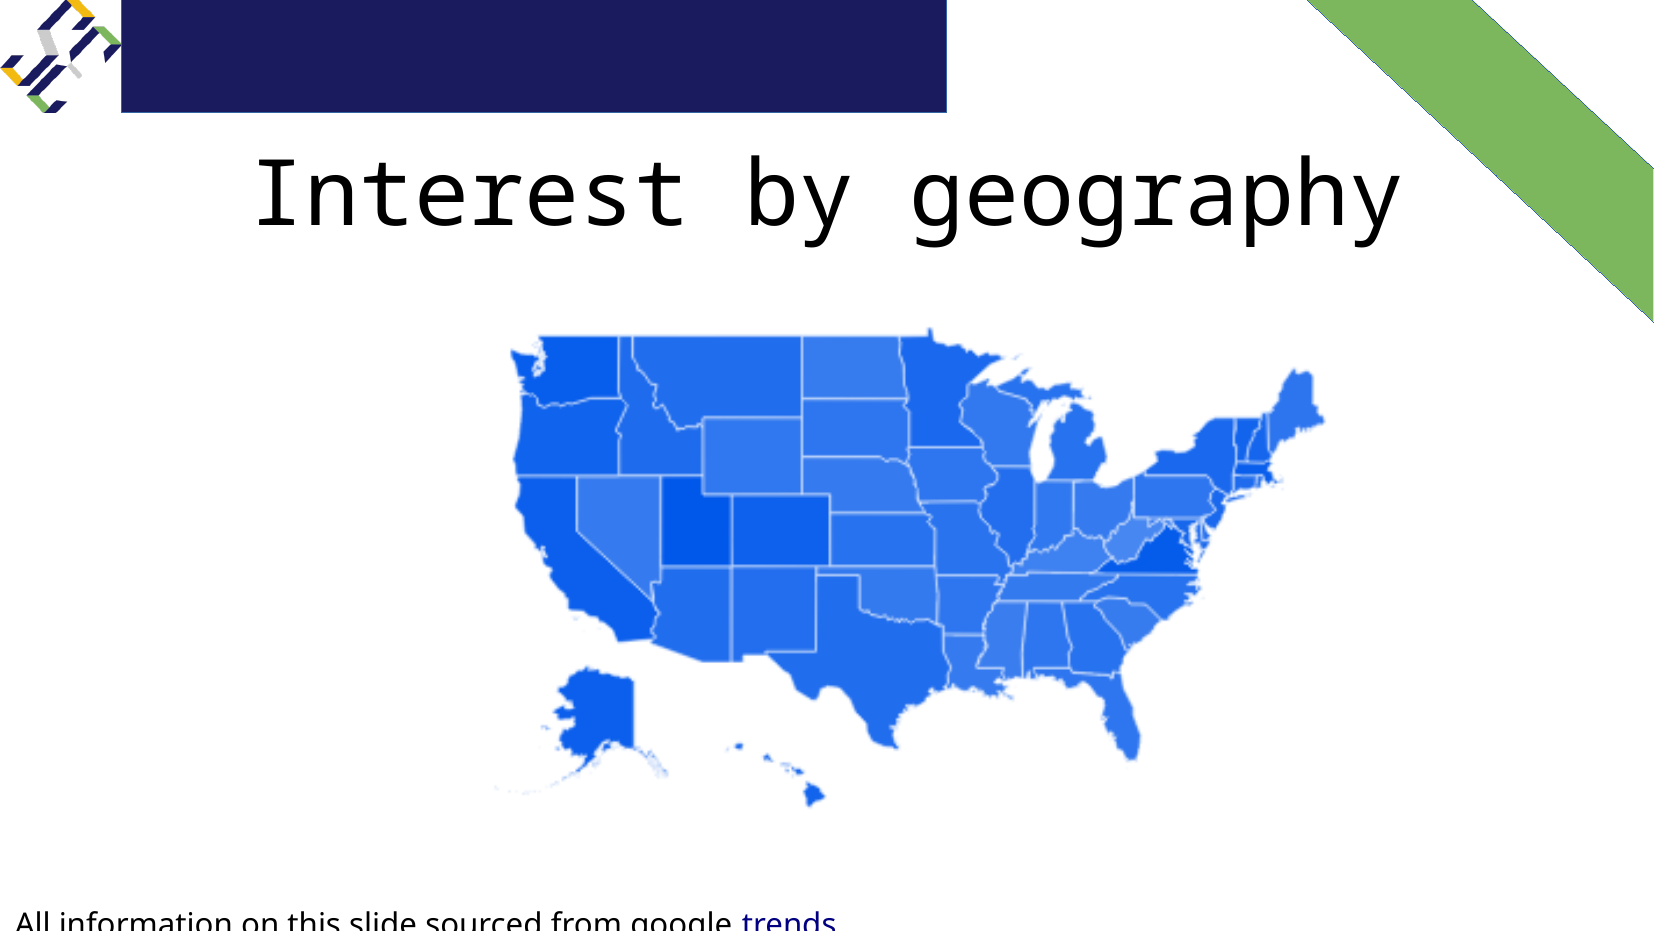

# Interest by geography
All information on this slide sourced from google trends